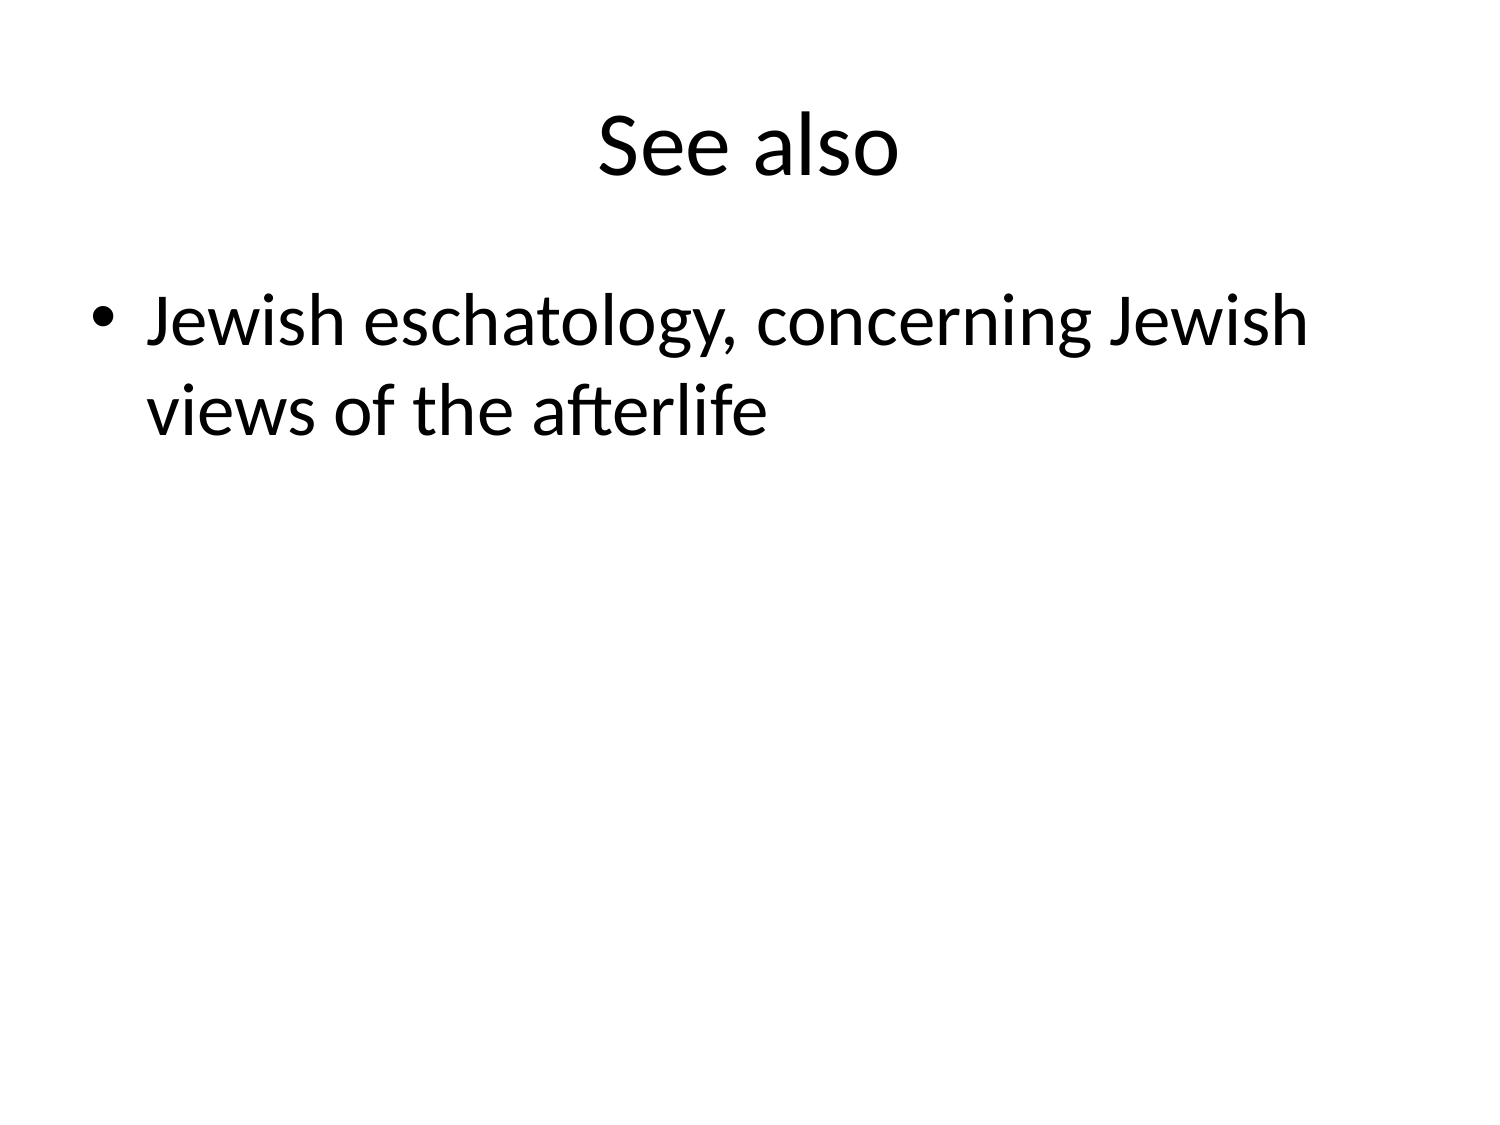

# See also
Jewish eschatology, concerning Jewish views of the afterlife